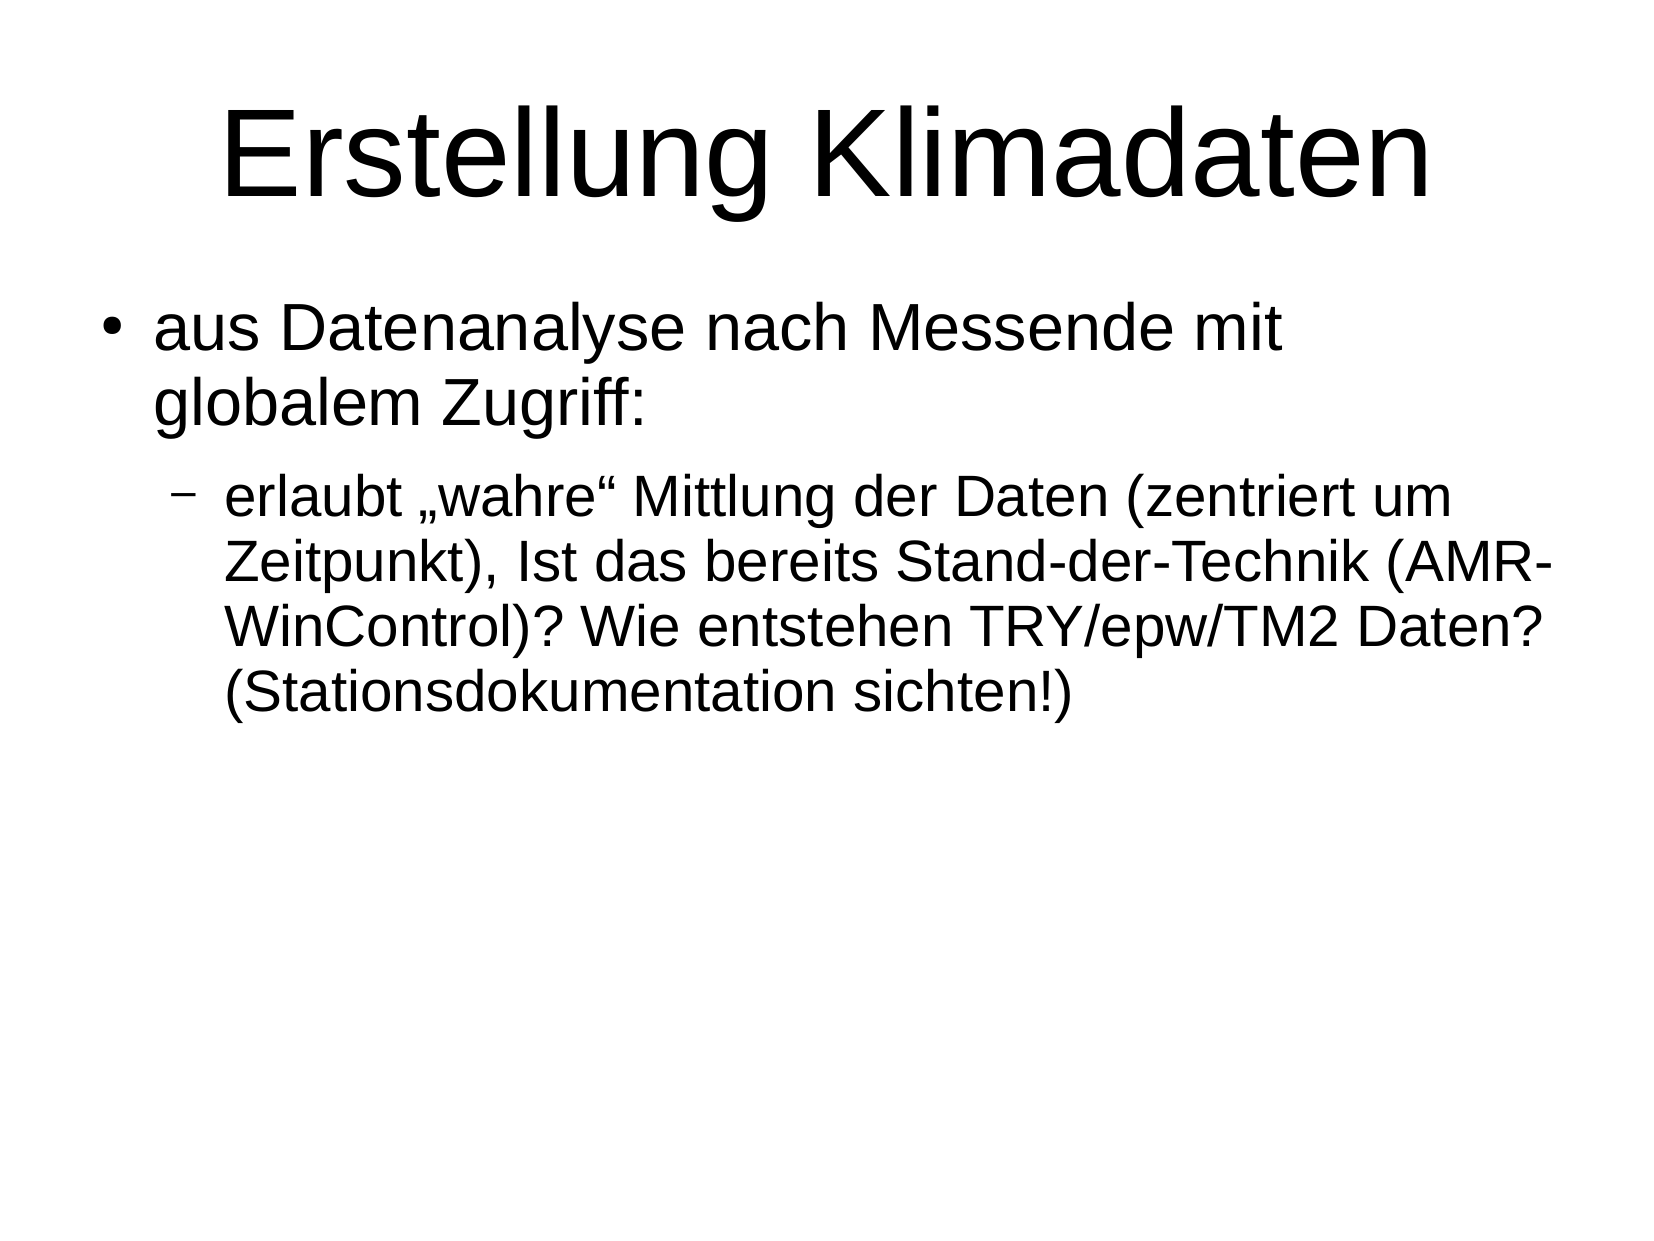

# Erstellung Klimadaten
aus Datenanalyse nach Messende mit globalem Zugriff:
erlaubt „wahre“ Mittlung der Daten (zentriert um Zeitpunkt), Ist das bereits Stand-der-Technik (AMR-WinControl)? Wie entstehen TRY/epw/TM2 Daten? (Stationsdokumentation sichten!)